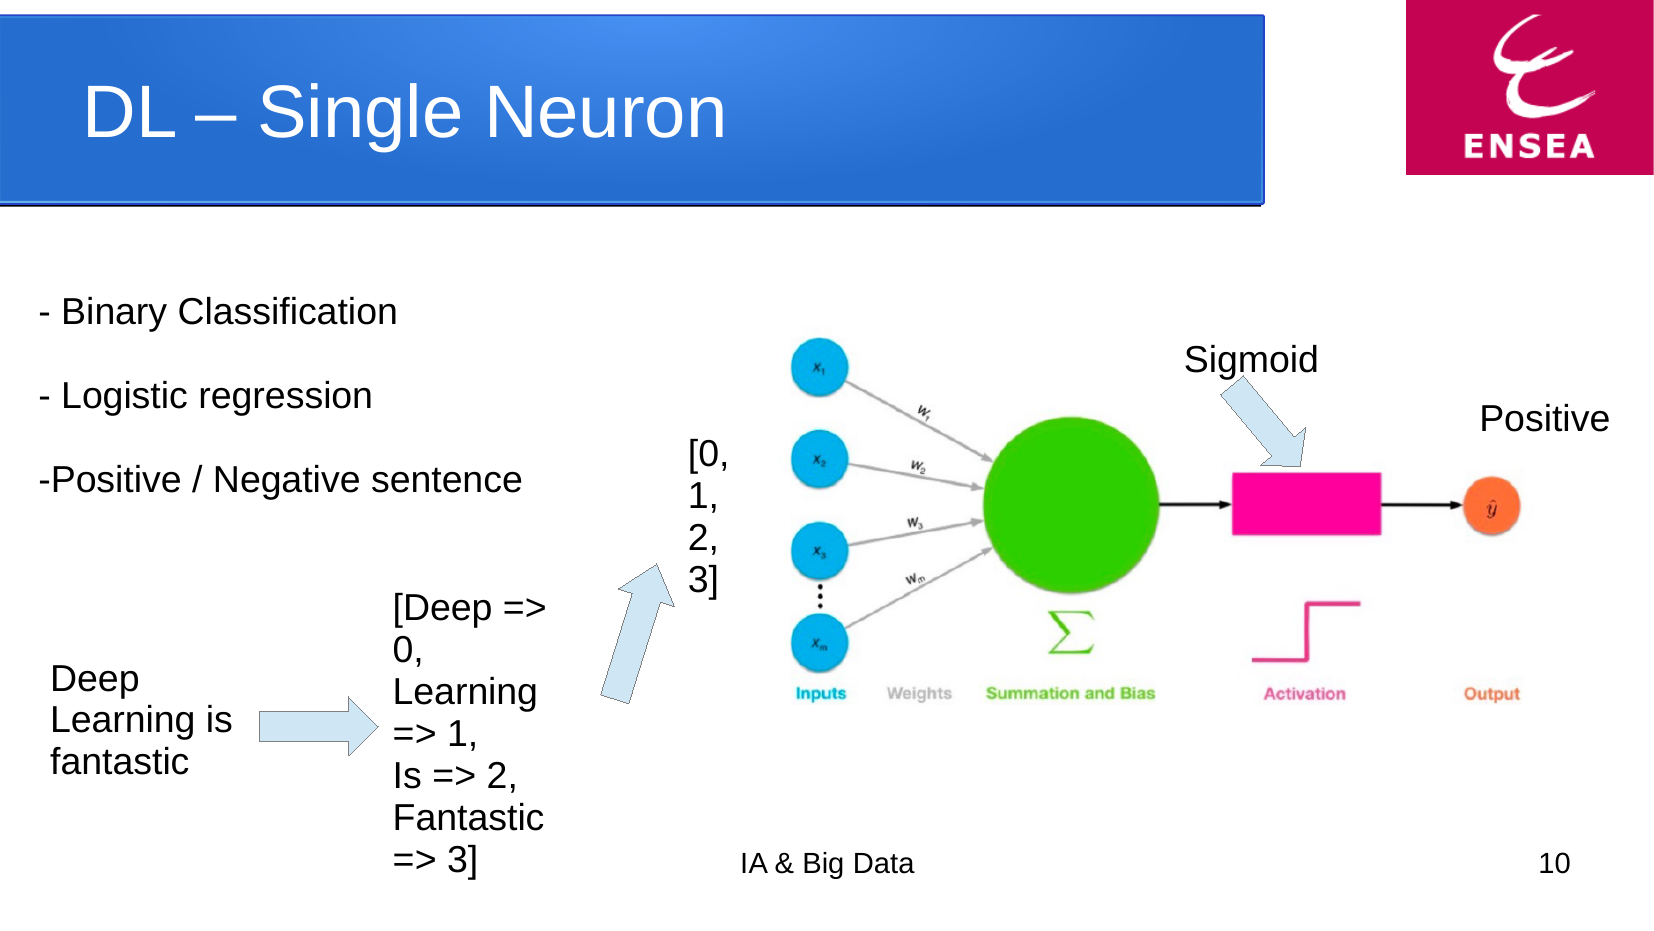

# DL – Single Neuron
- Binary Classification
- Logistic regression
-Positive / Negative sentence
Sigmoid
Positive
[0,
1,
2,
3]
[Deep => 0,
Learning => 1,
Is => 2,
Fantastic => 3]
Deep Learning is fantastic
IA & Big Data
10